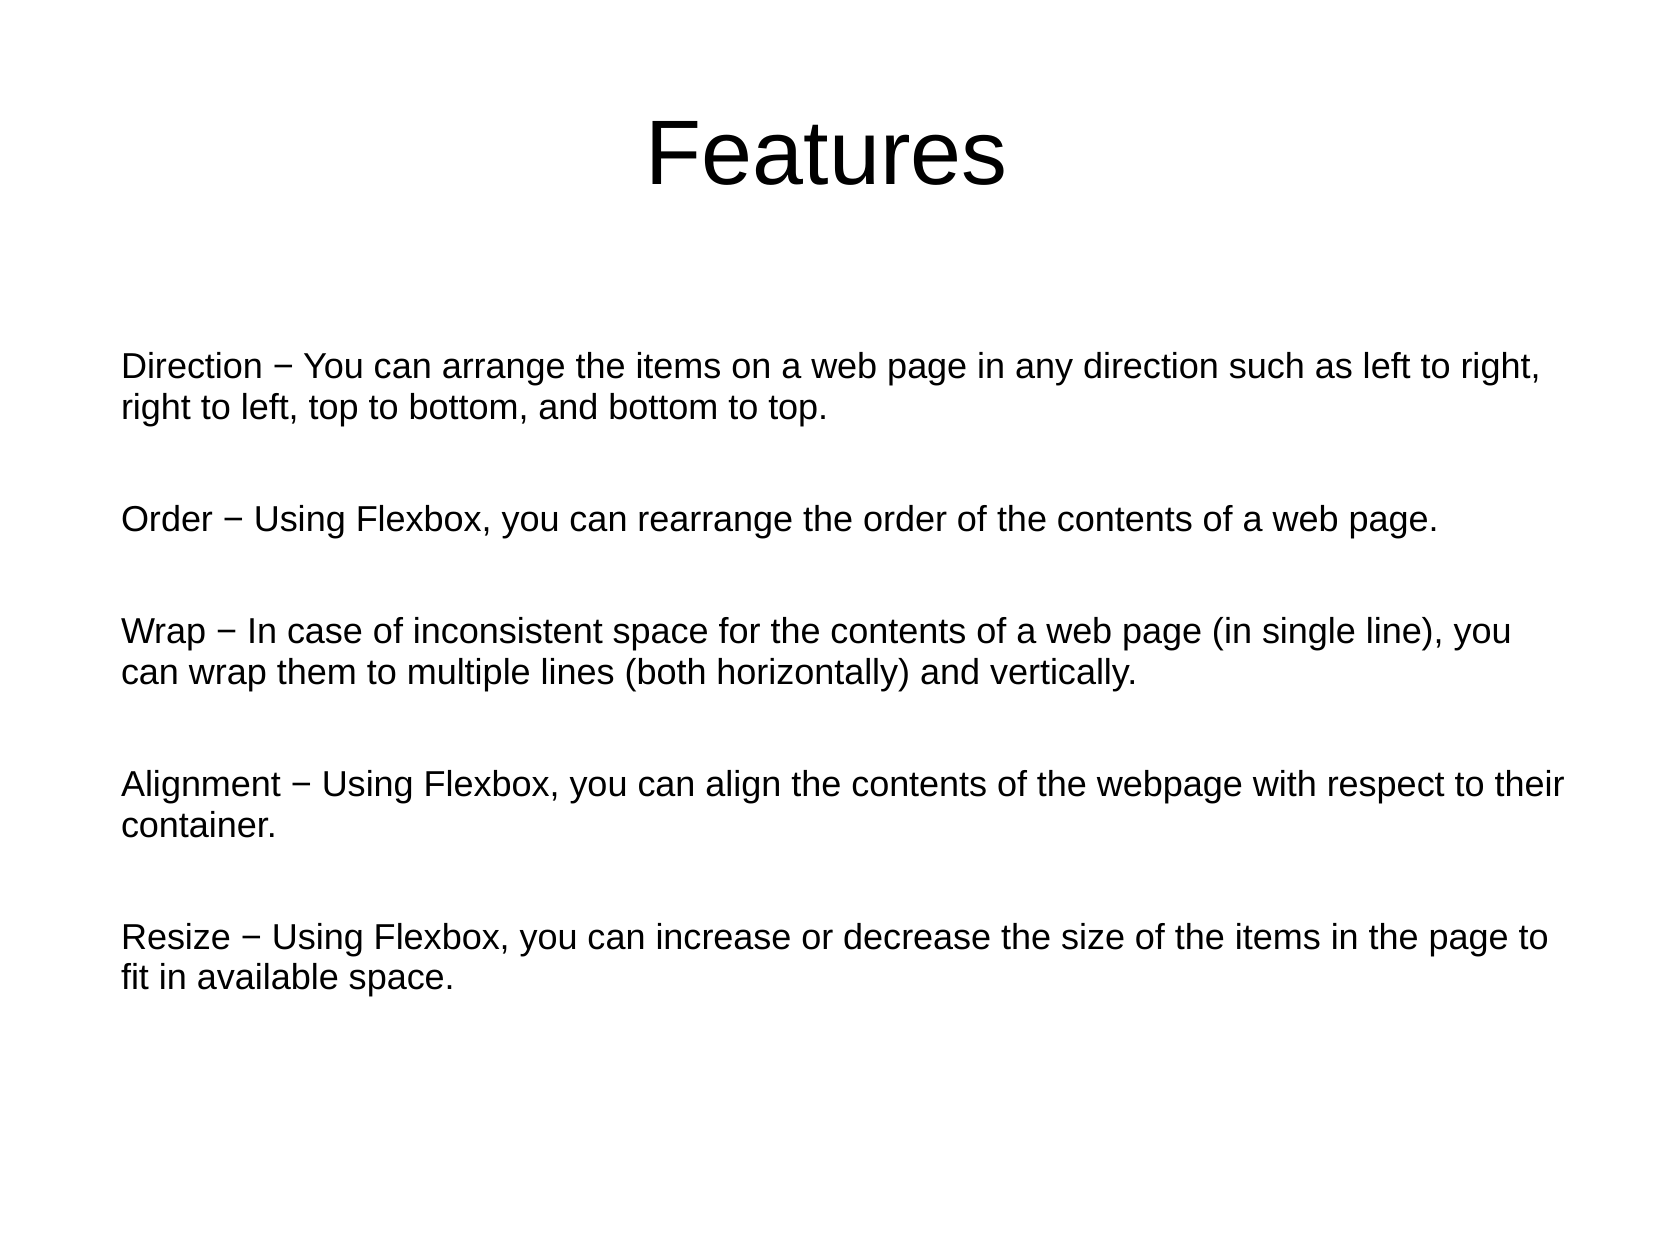

# Features
Direction − You can arrange the items on a web page in any direction such as left to right, right to left, top to bottom, and bottom to top.
Order − Using Flexbox, you can rearrange the order of the contents of a web page.
Wrap − In case of inconsistent space for the contents of a web page (in single line), you can wrap them to multiple lines (both horizontally) and vertically.
Alignment − Using Flexbox, you can align the contents of the webpage with respect to their container.
Resize − Using Flexbox, you can increase or decrease the size of the items in the page to fit in available space.